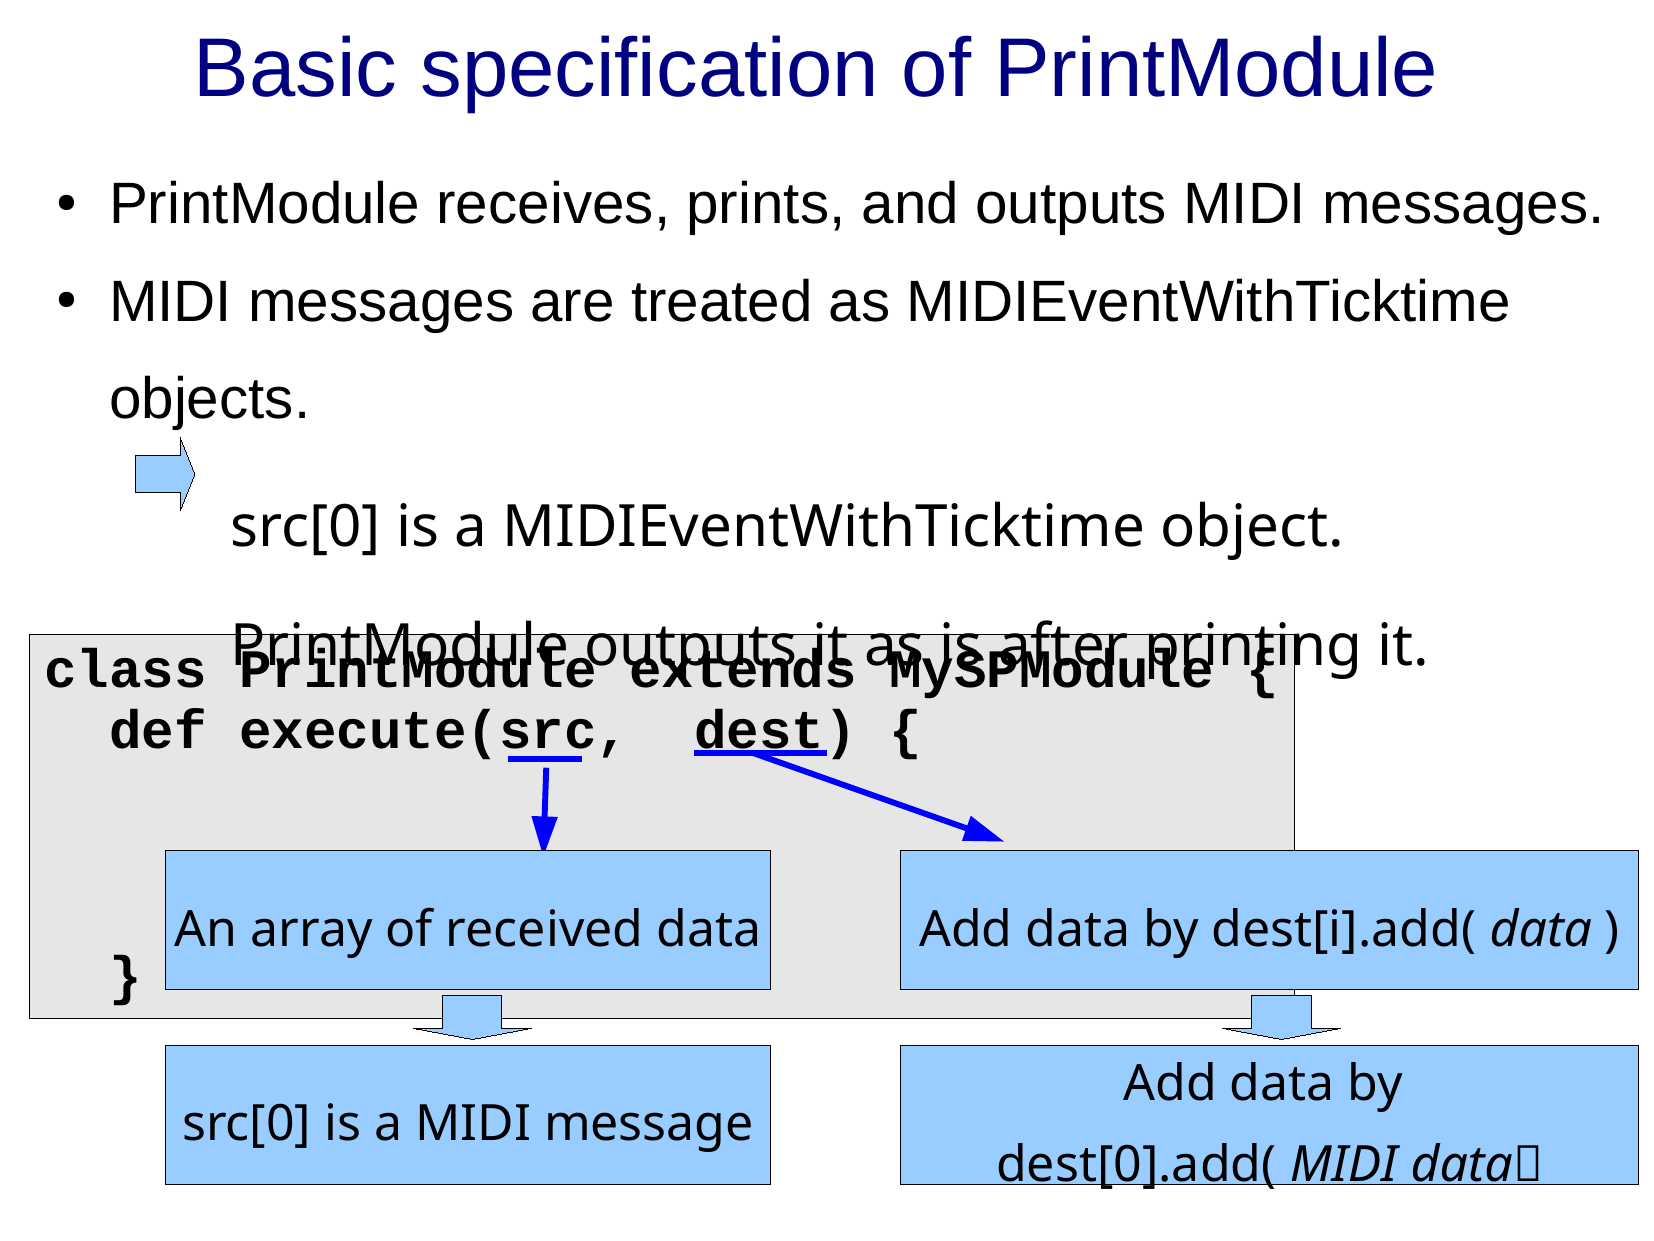

# Basic specification of PrintModule
PrintModule receives, prints, and outputs MIDI messages.
MIDI messages are treated as MIDIEventWithTicktime objects.
src[0] is a MIDIEventWithTicktime object.
PrintModule outputs it as is after printing it.
class PrintModule extends MySPModule {
 def execute(src, dest) {
 }
An array of received data
Add data by dest[i].add( data )
src[0] is a MIDI message
Add data by
dest[0].add( MIDI data）